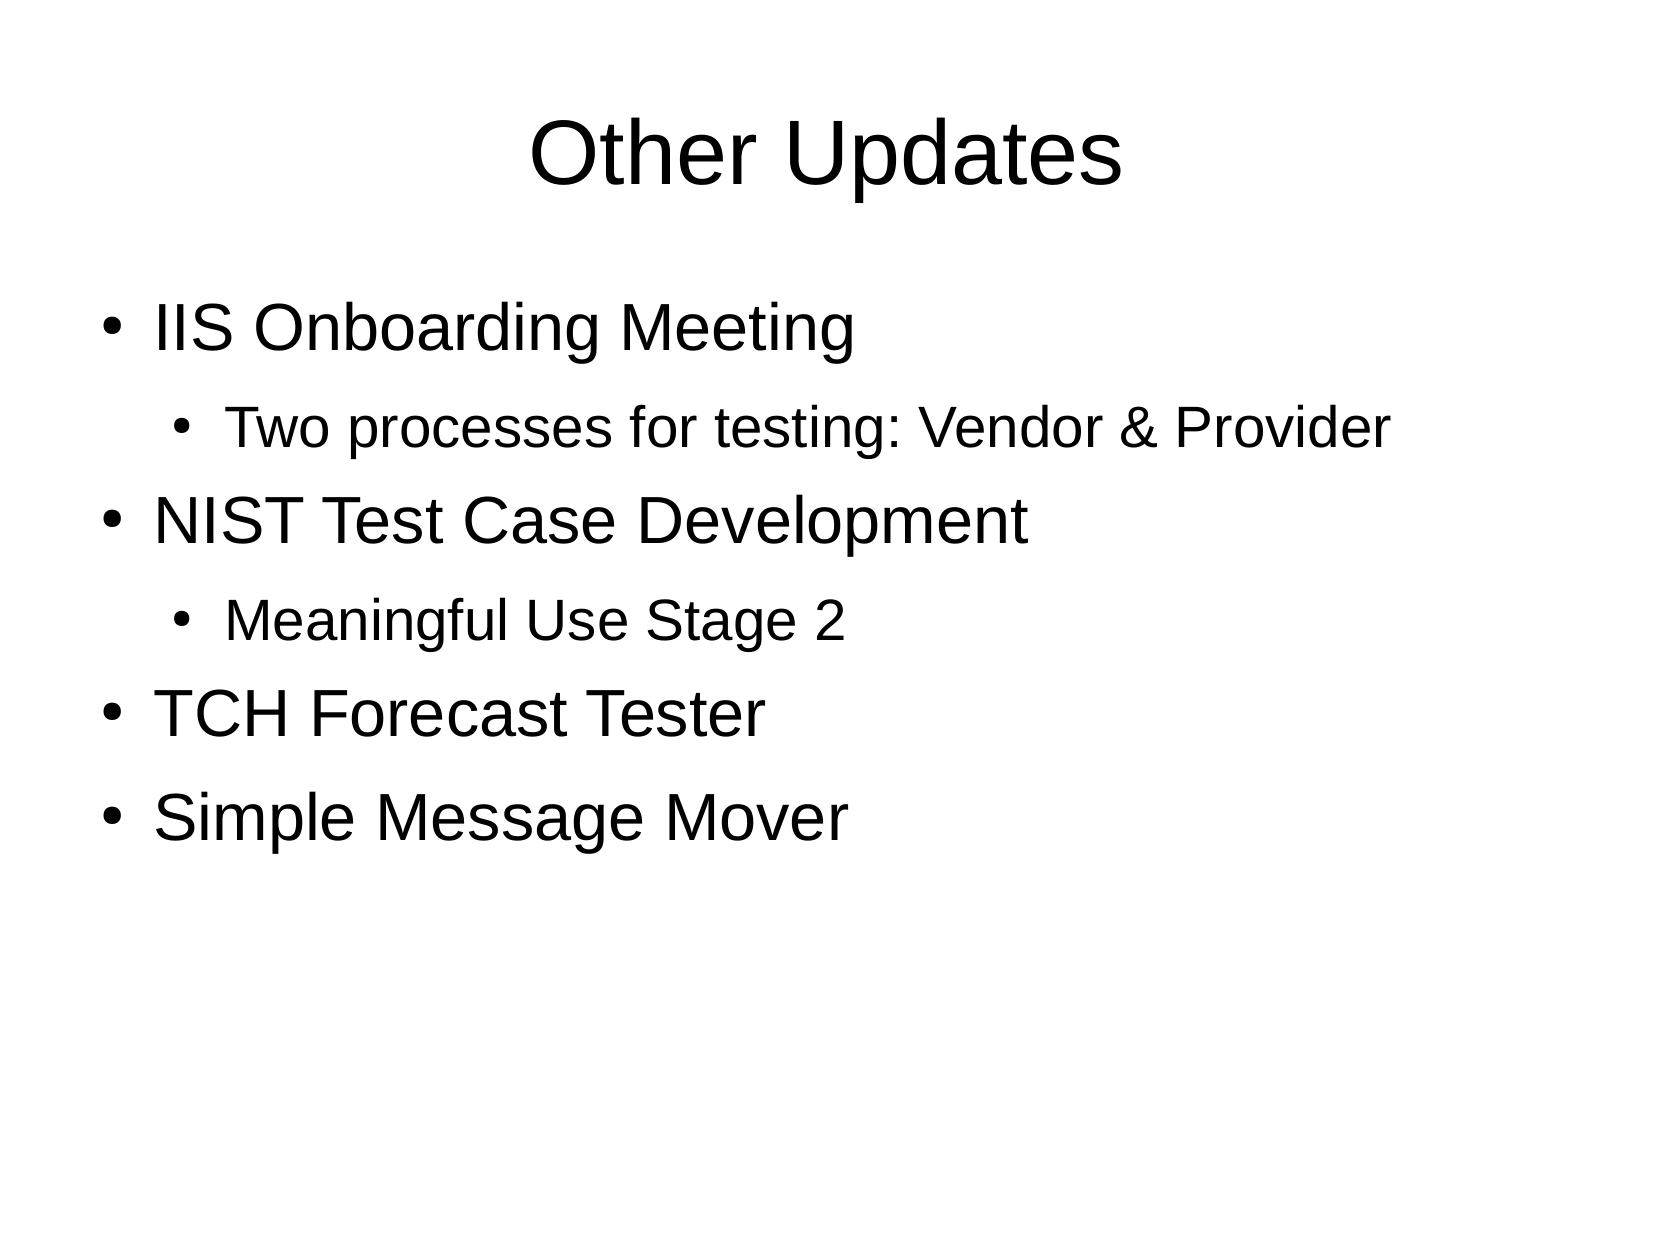

# Other Updates
IIS Onboarding Meeting
Two processes for testing: Vendor & Provider
NIST Test Case Development
Meaningful Use Stage 2
TCH Forecast Tester
Simple Message Mover